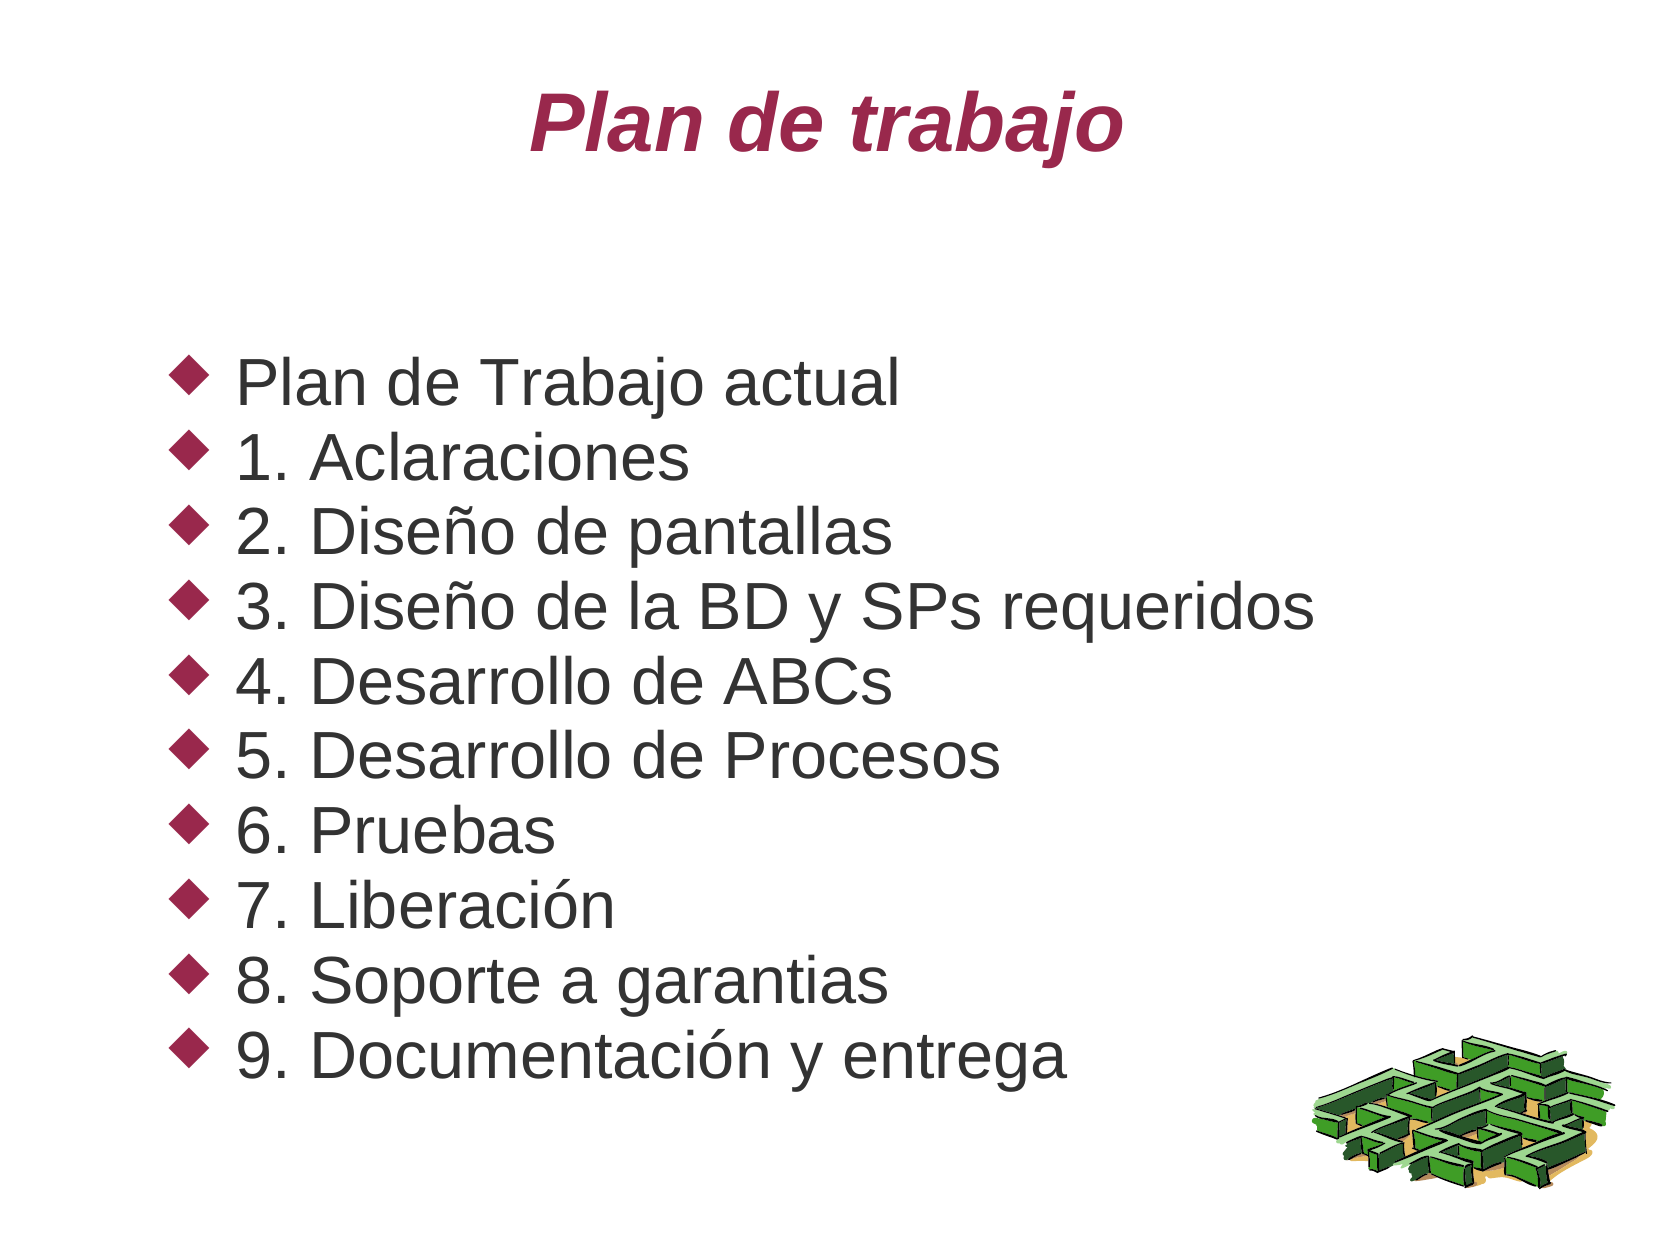

# Plan de trabajo
Plan de Trabajo actual
1. Aclaraciones
2. Diseño de pantallas
3. Diseño de la BD y SPs requeridos
4. Desarrollo de ABCs
5. Desarrollo de Procesos
6. Pruebas
7. Liberación
8. Soporte a garantias
9. Documentación y entrega